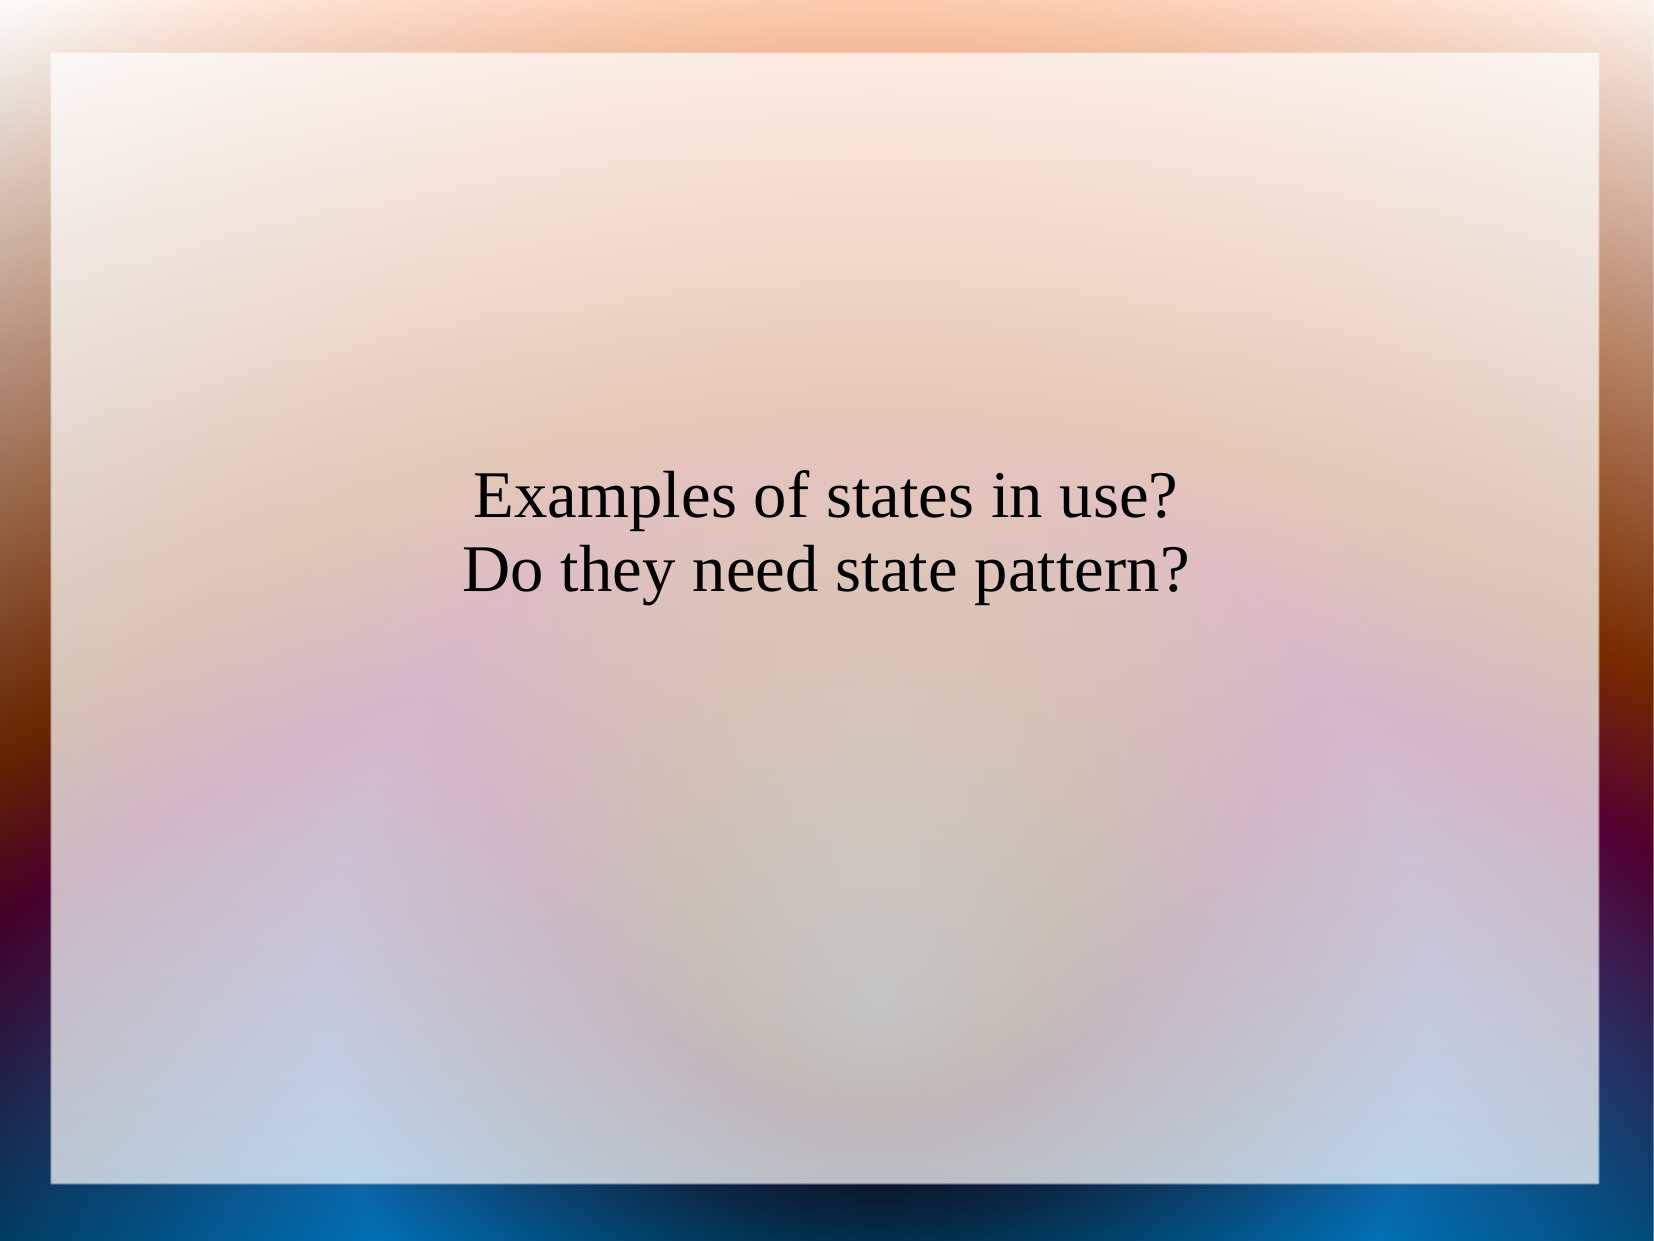

# Examples of states in use?
Do they need state pattern?